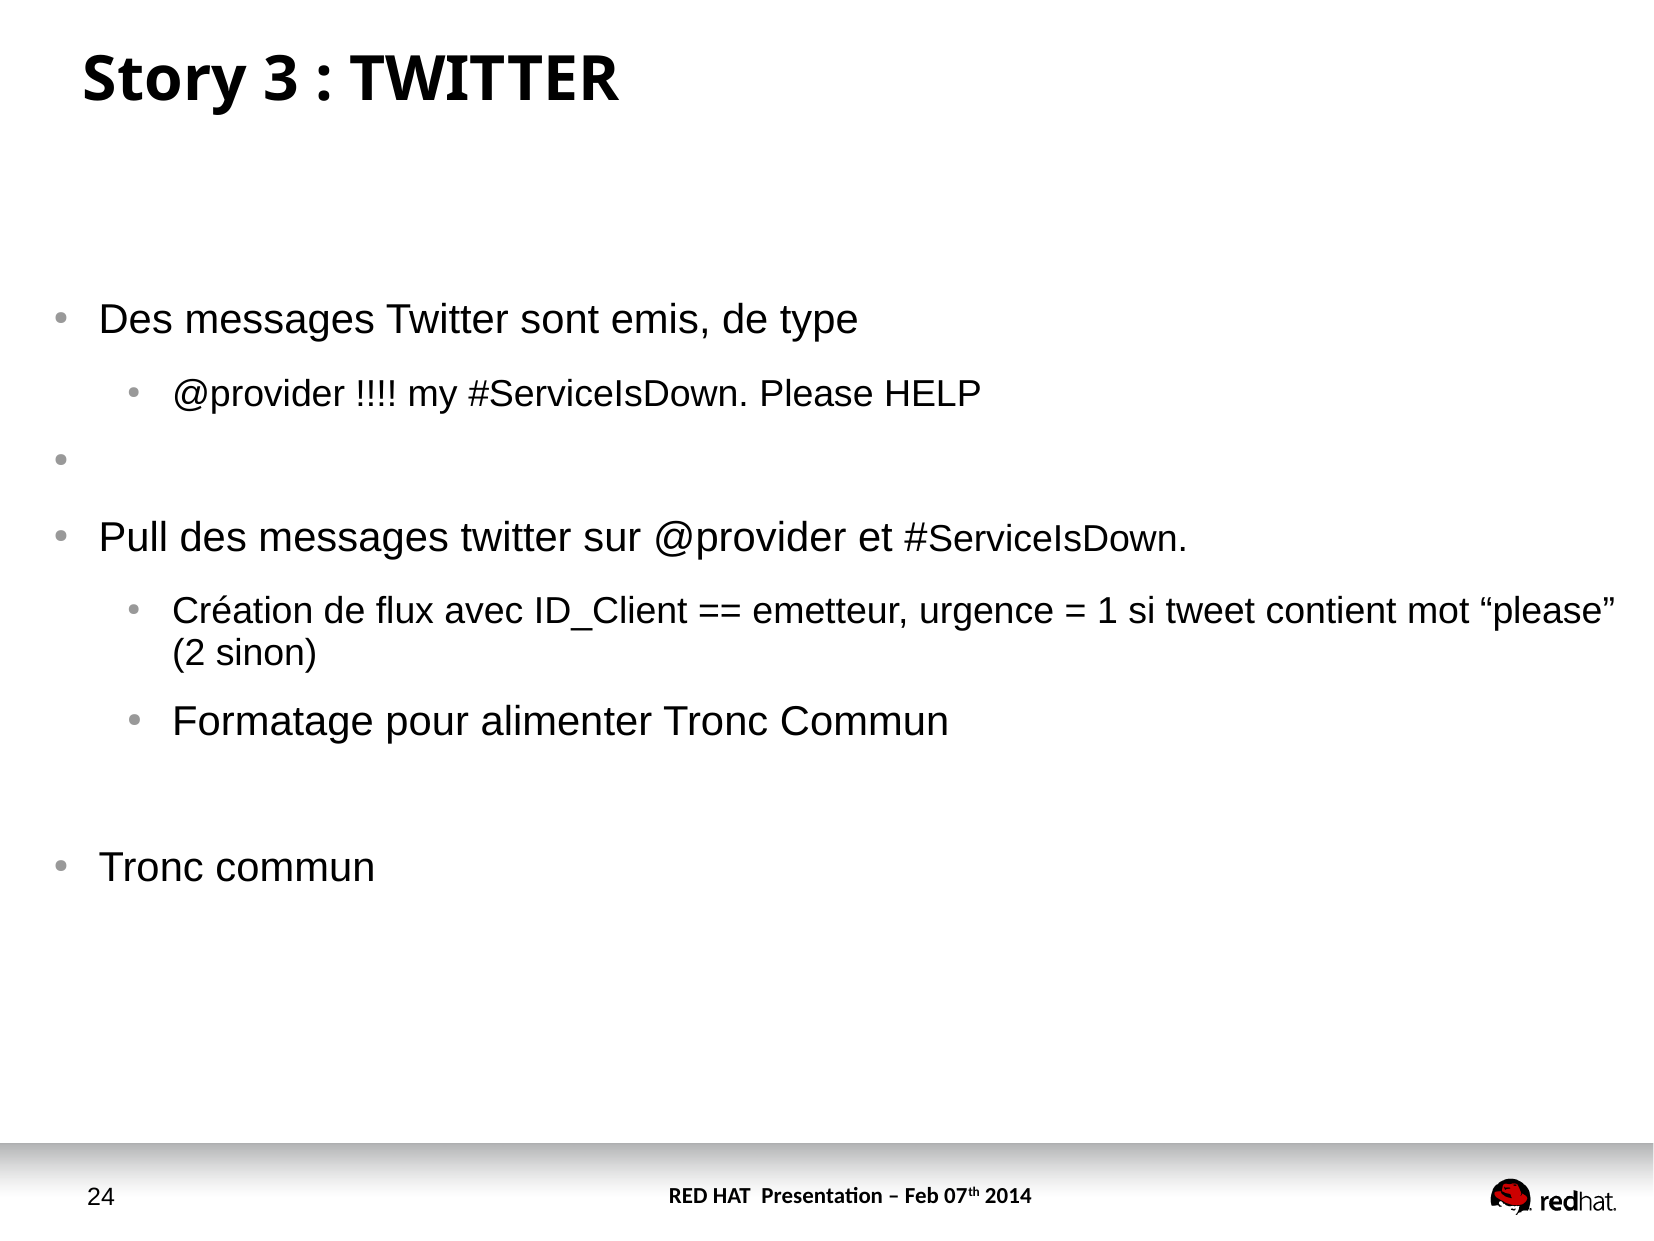

# Story 3 : TWITTER
Des messages Twitter sont emis, de type
@provider !!!! my #ServiceIsDown. Please HELP
Pull des messages twitter sur @provider et #ServiceIsDown.
Création de flux avec ID_Client == emetteur, urgence = 1 si tweet contient mot “please” (2 sinon)
Formatage pour alimenter Tronc Commun
Tronc commun